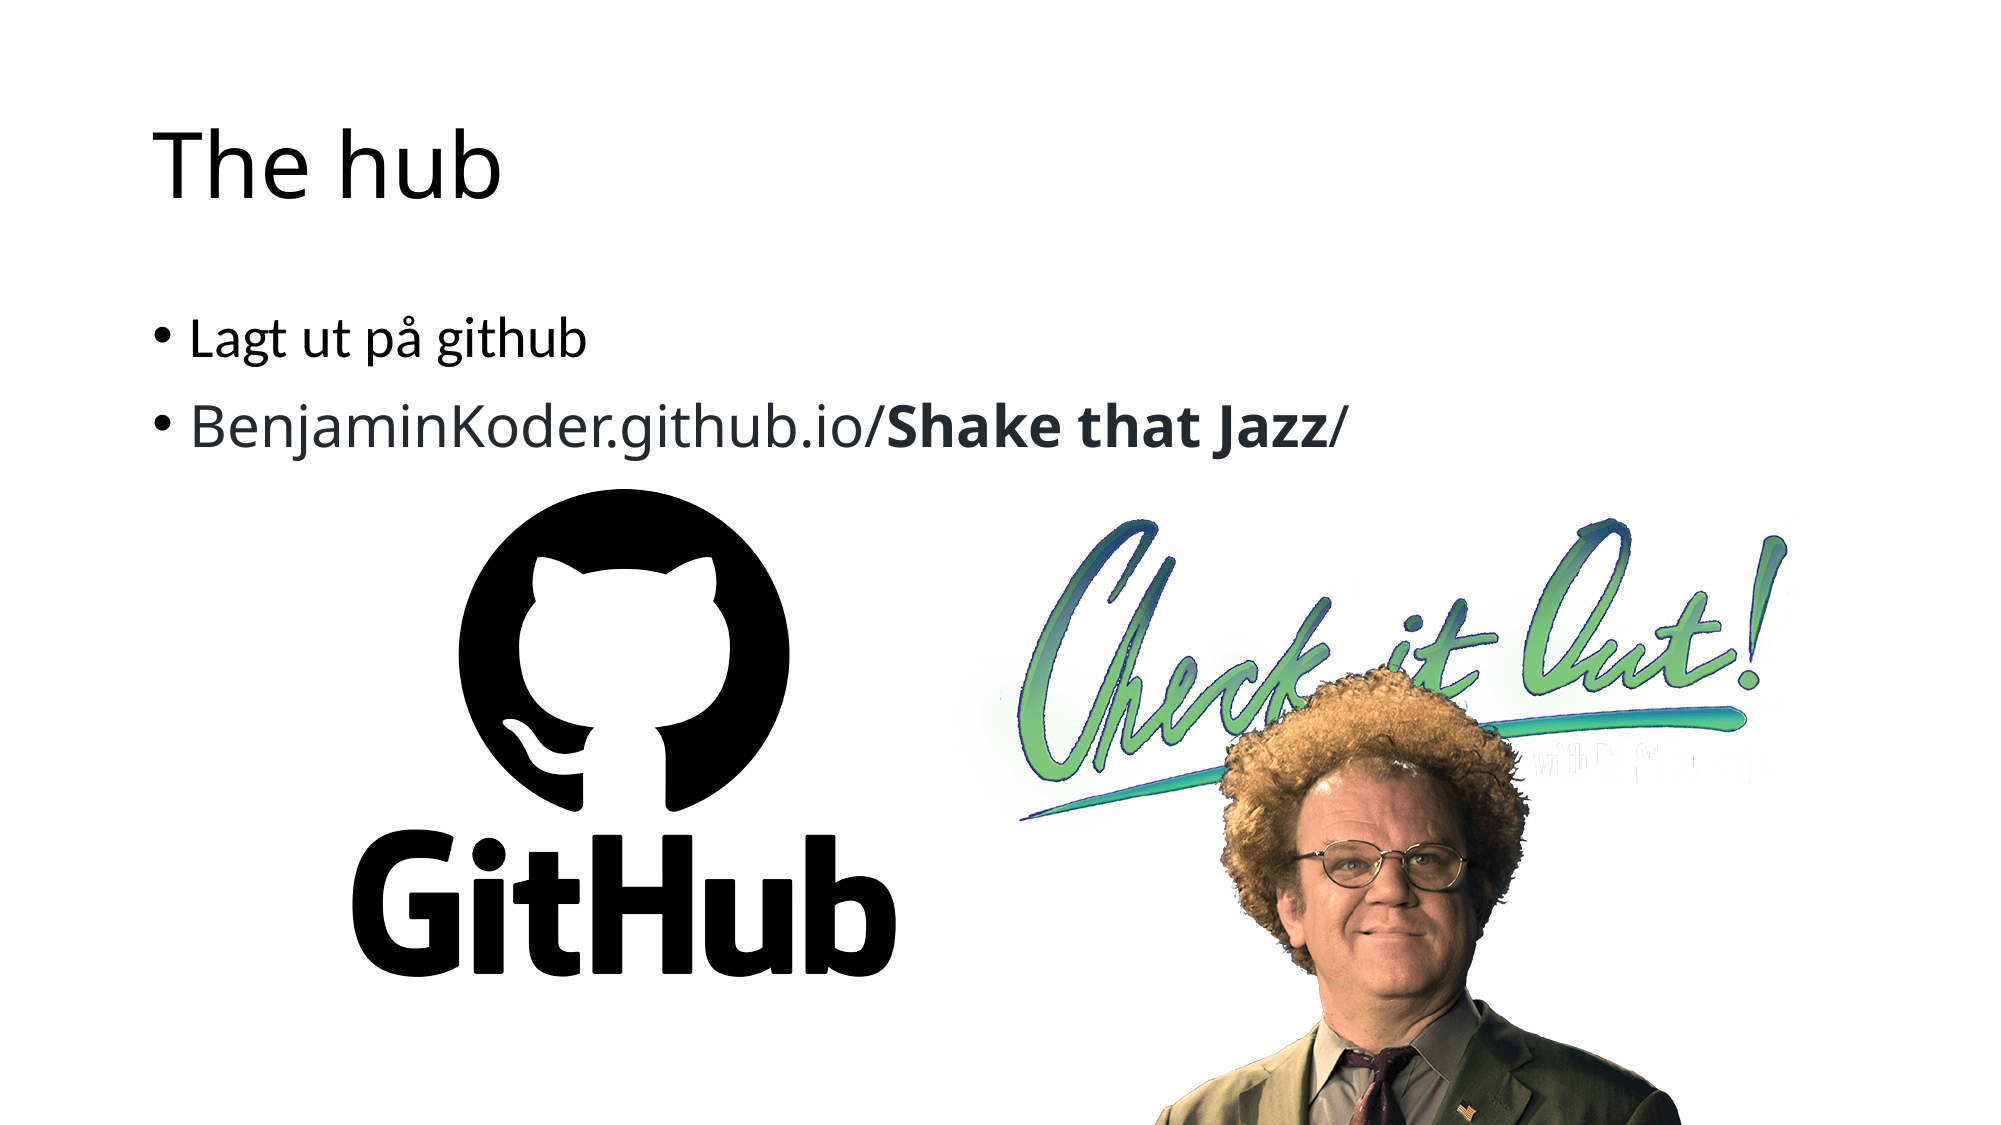

# The hub
Lagt ut på github
BenjaminKoder.github.io/Shake that Jazz/